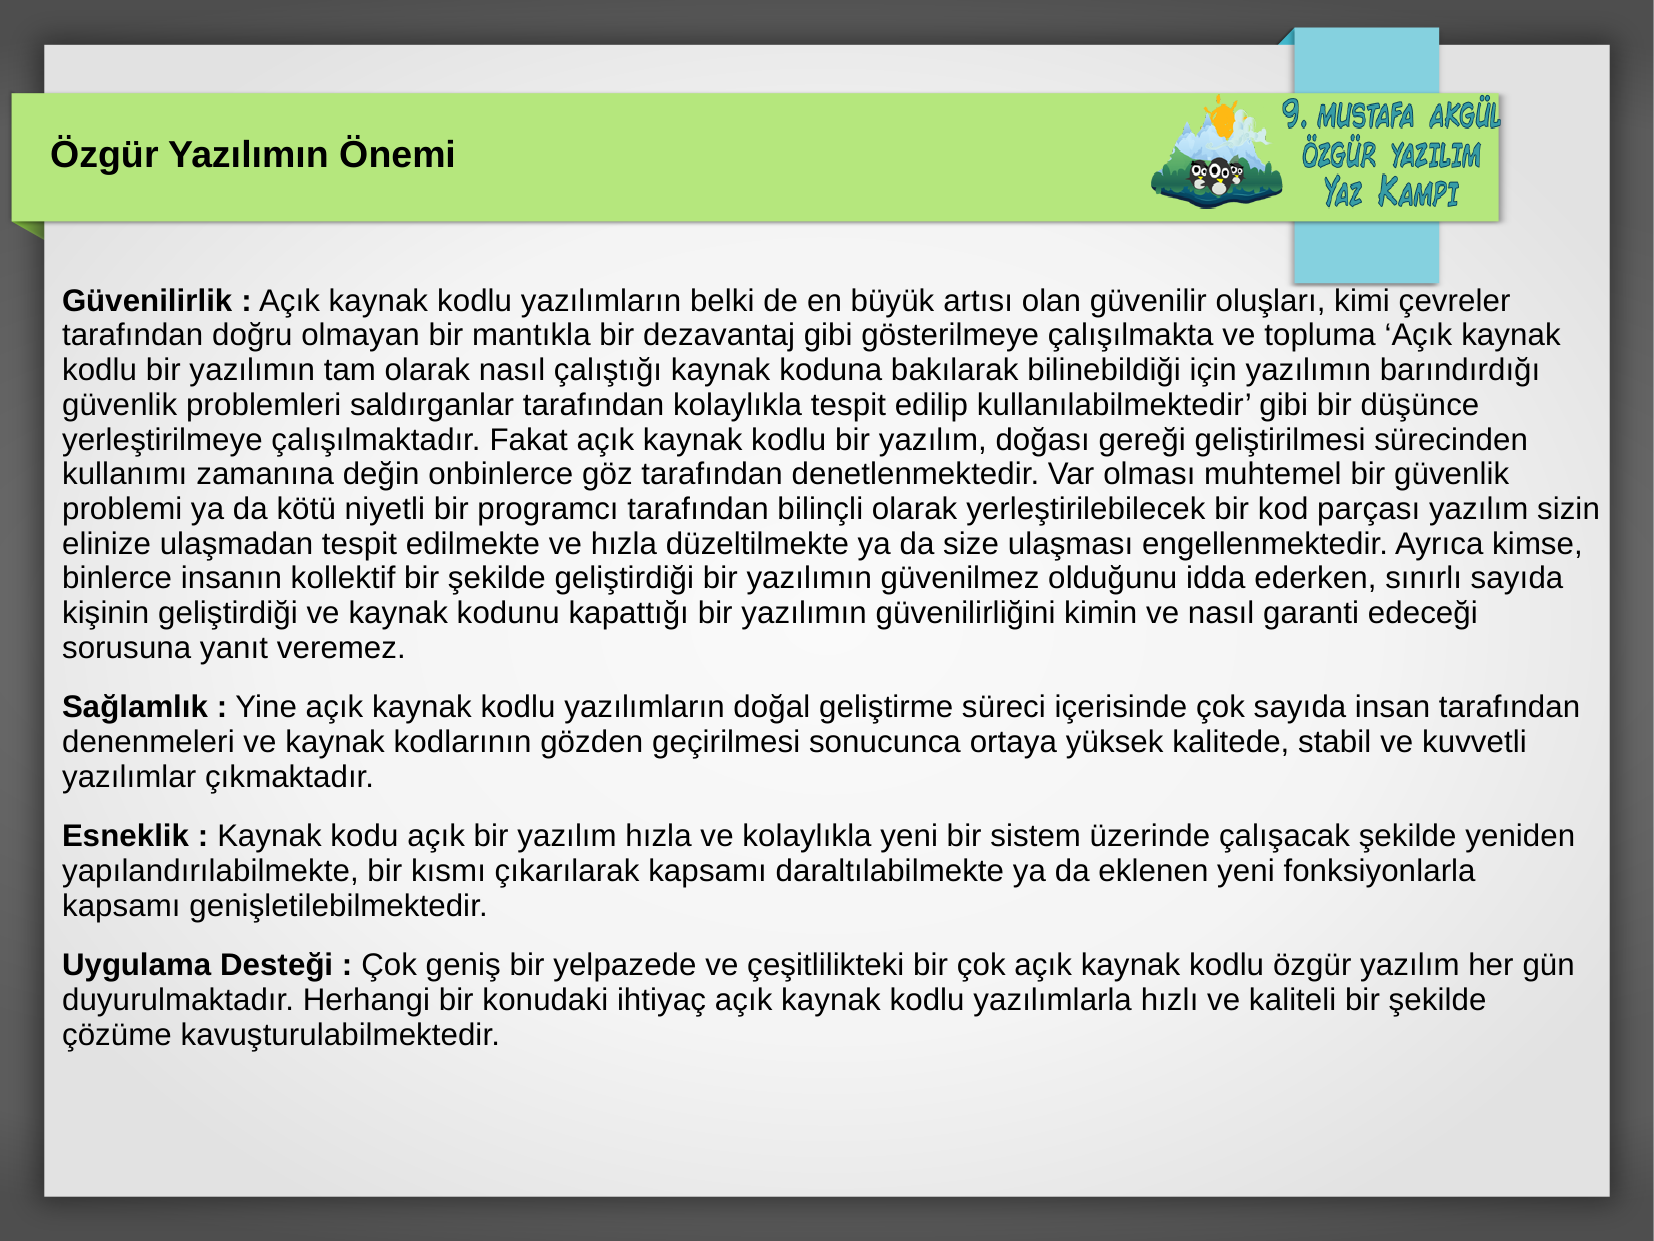

Özgür Yazılımın Önemi
Güvenilirlik : Açık kaynak kodlu yazılımların belki de en büyük artısı olan güvenilir oluşları, kimi çevreler tarafından doğru olmayan bir mantıkla bir dezavantaj gibi gösterilmeye çalışılmakta ve topluma ‘Açık kaynak kodlu bir yazılımın tam olarak nasıl çalıştığı kaynak koduna bakılarak bilinebildiği için yazılımın barındırdığı güvenlik problemleri saldırganlar tarafından kolaylıkla tespit edilip kullanılabilmektedir’ gibi bir düşünce yerleştirilmeye çalışılmaktadır. Fakat açık kaynak kodlu bir yazılım, doğası gereği geliştirilmesi sürecinden kullanımı zamanına değin onbinlerce göz tarafından denetlenmektedir. Var olması muhtemel bir güvenlik problemi ya da kötü niyetli bir programcı tarafından bilinçli olarak yerleştirilebilecek bir kod parçası yazılım sizin elinize ulaşmadan tespit edilmekte ve hızla düzeltilmekte ya da size ulaşması engellenmektedir. Ayrıca kimse, binlerce insanın kollektif bir şekilde geliştirdiği bir yazılımın güvenilmez olduğunu idda ederken, sınırlı sayıda kişinin geliştirdiği ve kaynak kodunu kapattığı bir yazılımın güvenilirliğini kimin ve nasıl garanti edeceği sorusuna yanıt veremez.
Sağlamlık : Yine açık kaynak kodlu yazılımların doğal geliştirme süreci içerisinde çok sayıda insan tarafından denenmeleri ve kaynak kodlarının gözden geçirilmesi sonucunca ortaya yüksek kalitede, stabil ve kuvvetli yazılımlar çıkmaktadır.
Esneklik : Kaynak kodu açık bir yazılım hızla ve kolaylıkla yeni bir sistem üzerinde çalışacak şekilde yeniden yapılandırılabilmekte, bir kısmı çıkarılarak kapsamı daraltılabilmekte ya da eklenen yeni fonksiyonlarla kapsamı genişletilebilmektedir.
Uygulama Desteği : Çok geniş bir yelpazede ve çeşitlilikteki bir çok açık kaynak kodlu özgür yazılım her gün duyurulmaktadır. Herhangi bir konudaki ihtiyaç açık kaynak kodlu yazılımlarla hızlı ve kaliteli bir şekilde çözüme kavuşturulabilmektedir.